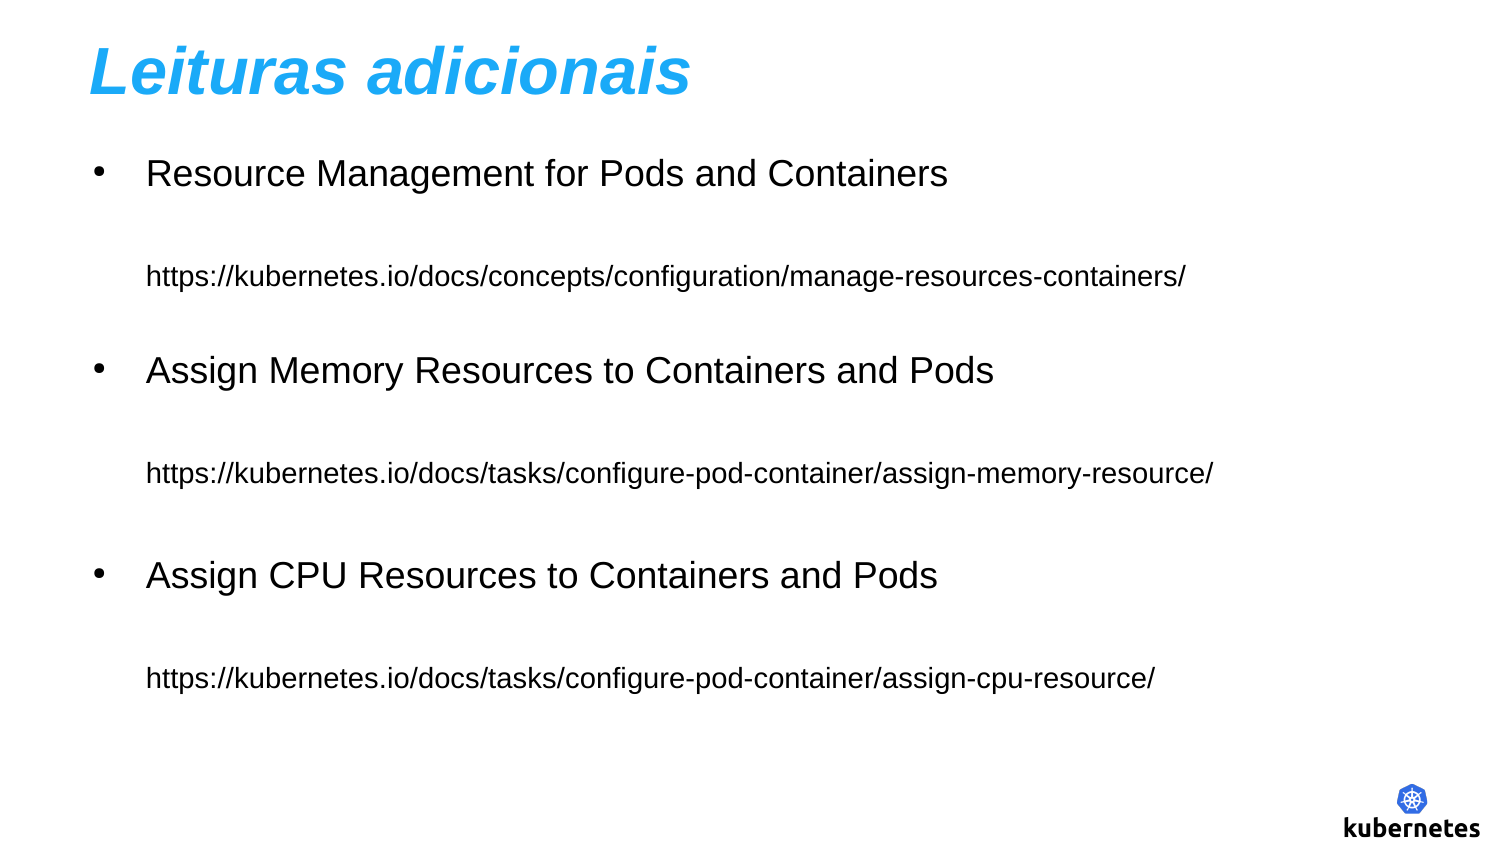

# Leituras adicionais
Resource Management for Pods and Containers
https://kubernetes.io/docs/concepts/configuration/manage-resources-containers/
Assign Memory Resources to Containers and Pods
https://kubernetes.io/docs/tasks/configure-pod-container/assign-memory-resource/
Assign CPU Resources to Containers and Pods
https://kubernetes.io/docs/tasks/configure-pod-container/assign-cpu-resource/